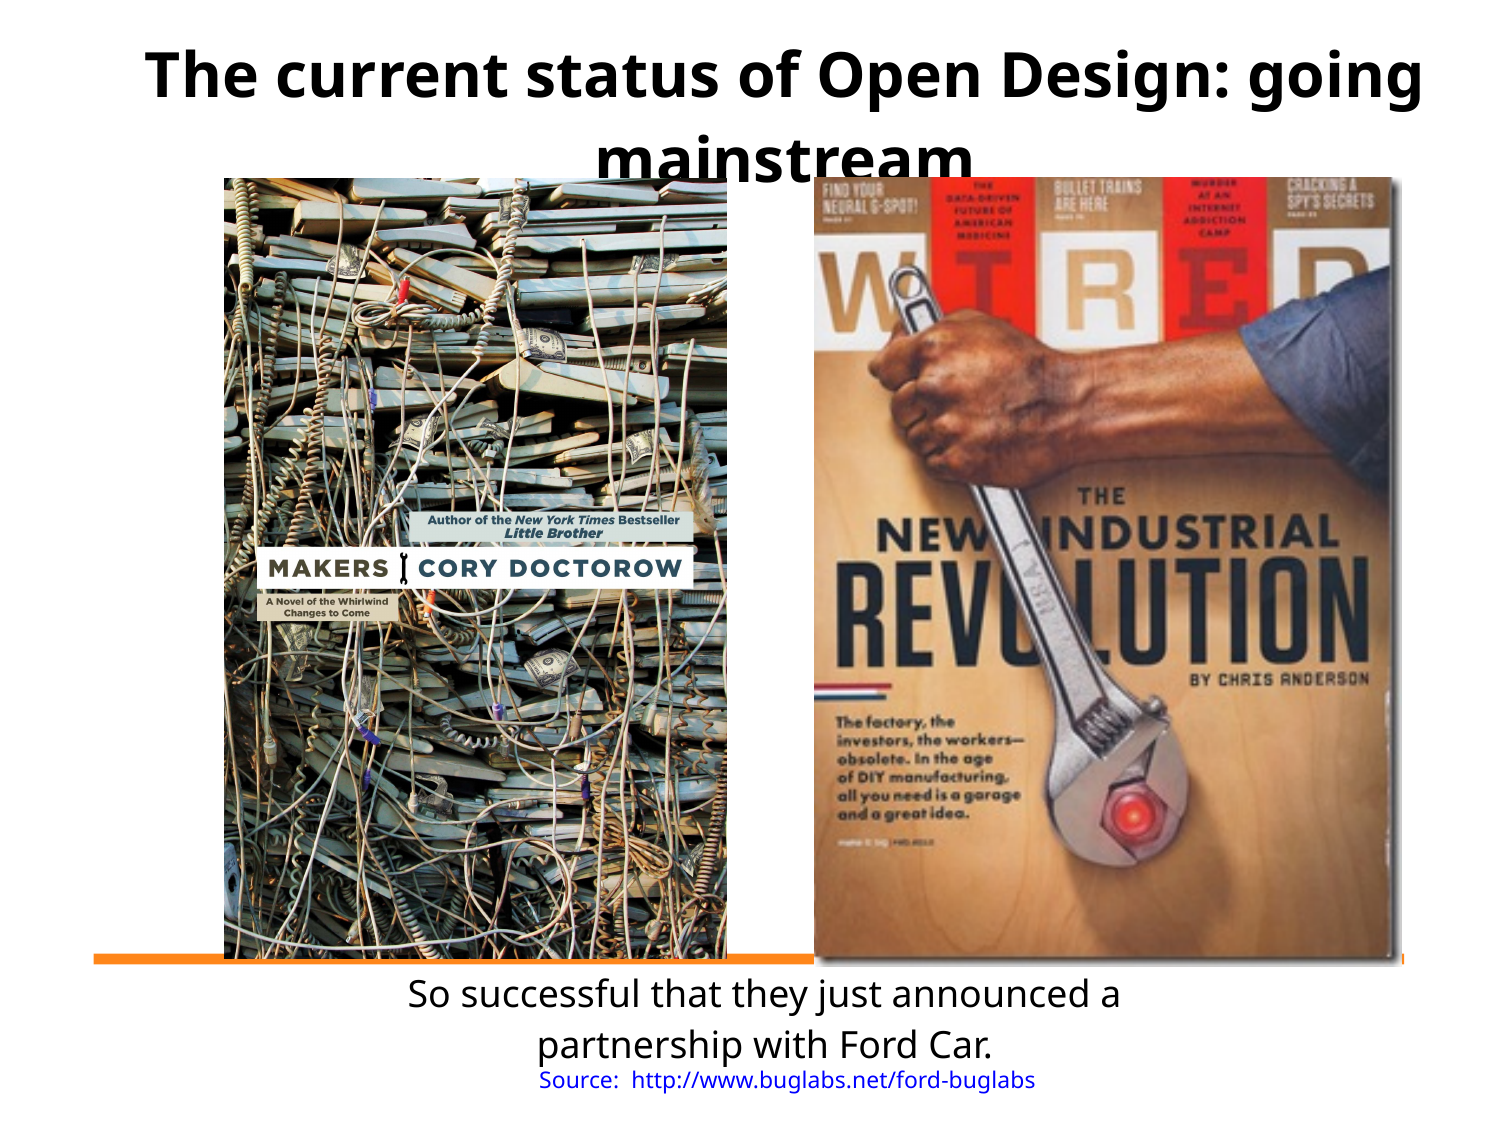

# The current status of Open Design: going mainstream
Source:
http://craphound.com/makers/download/
http://www.wired.com/magazine/2010/01/ff_newrevolution/
So successful that they just announced a partnership with Ford Car.
Source: http://www.buglabs.net/ford-buglabs